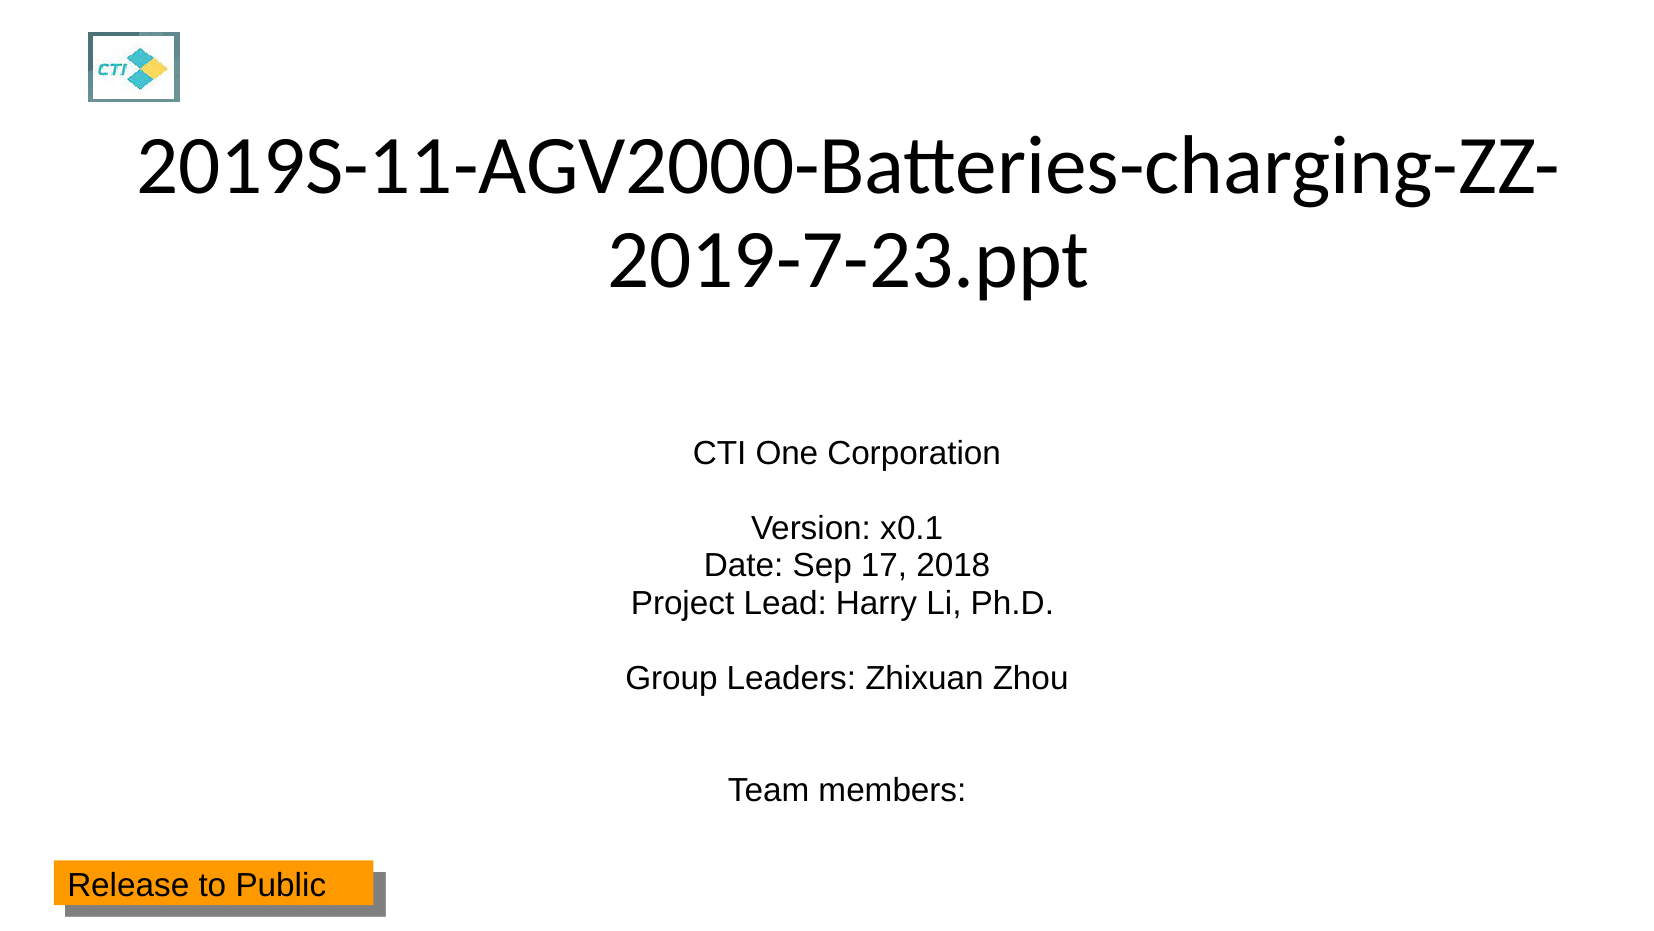

# 2019S-11-AGV2000-Batteries-charging-ZZ-2019-7-23.ppt
CTI One Corporation
Version: x0.1
Date: Sep 17, 2018
Project Lead: Harry Li, Ph.D.
Group Leaders: Zhixuan Zhou
Team members:
Release to Public